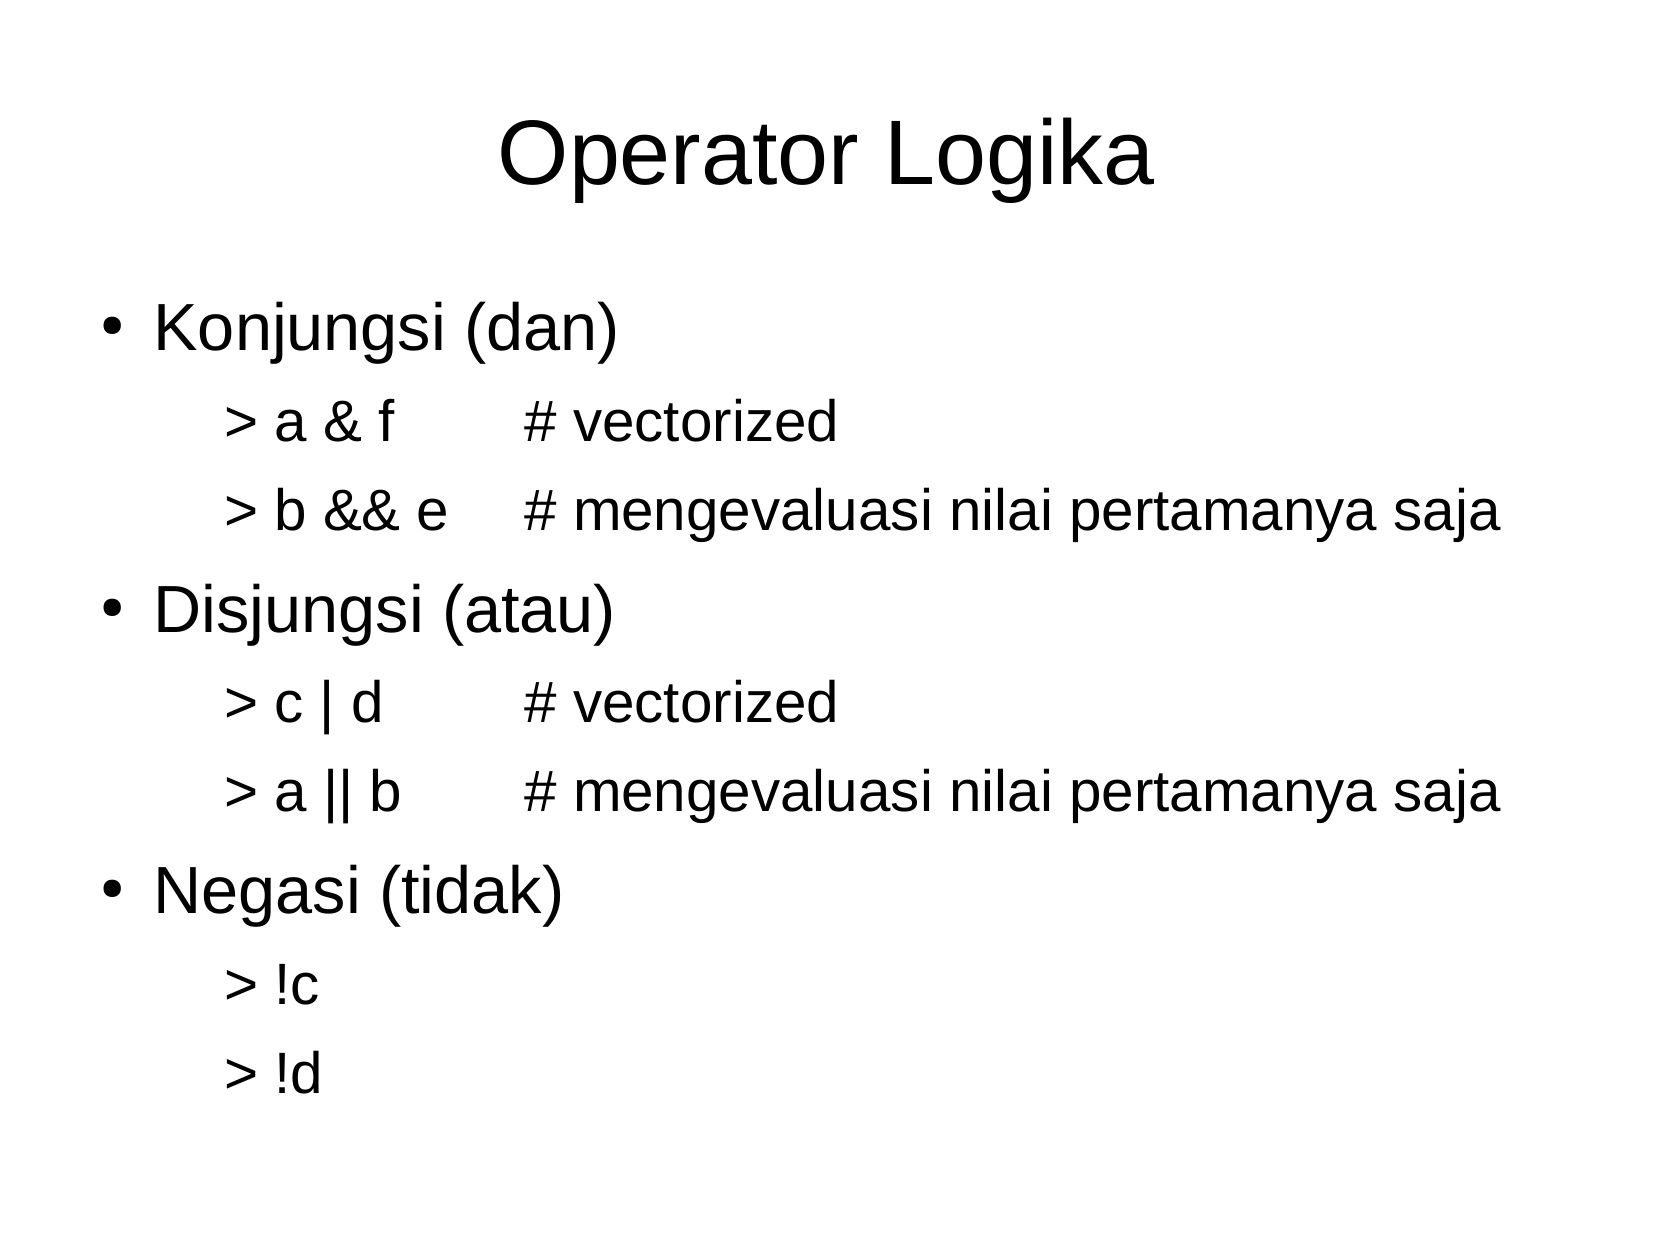

# Operator Logika
Konjungsi (dan)
> a & f 		# vectorized
> b && e	# mengevaluasi nilai pertamanya saja
Disjungsi (atau)
> c | d 		# vectorized
> a || b		# mengevaluasi nilai pertamanya saja
Negasi (tidak)
> !c
> !d